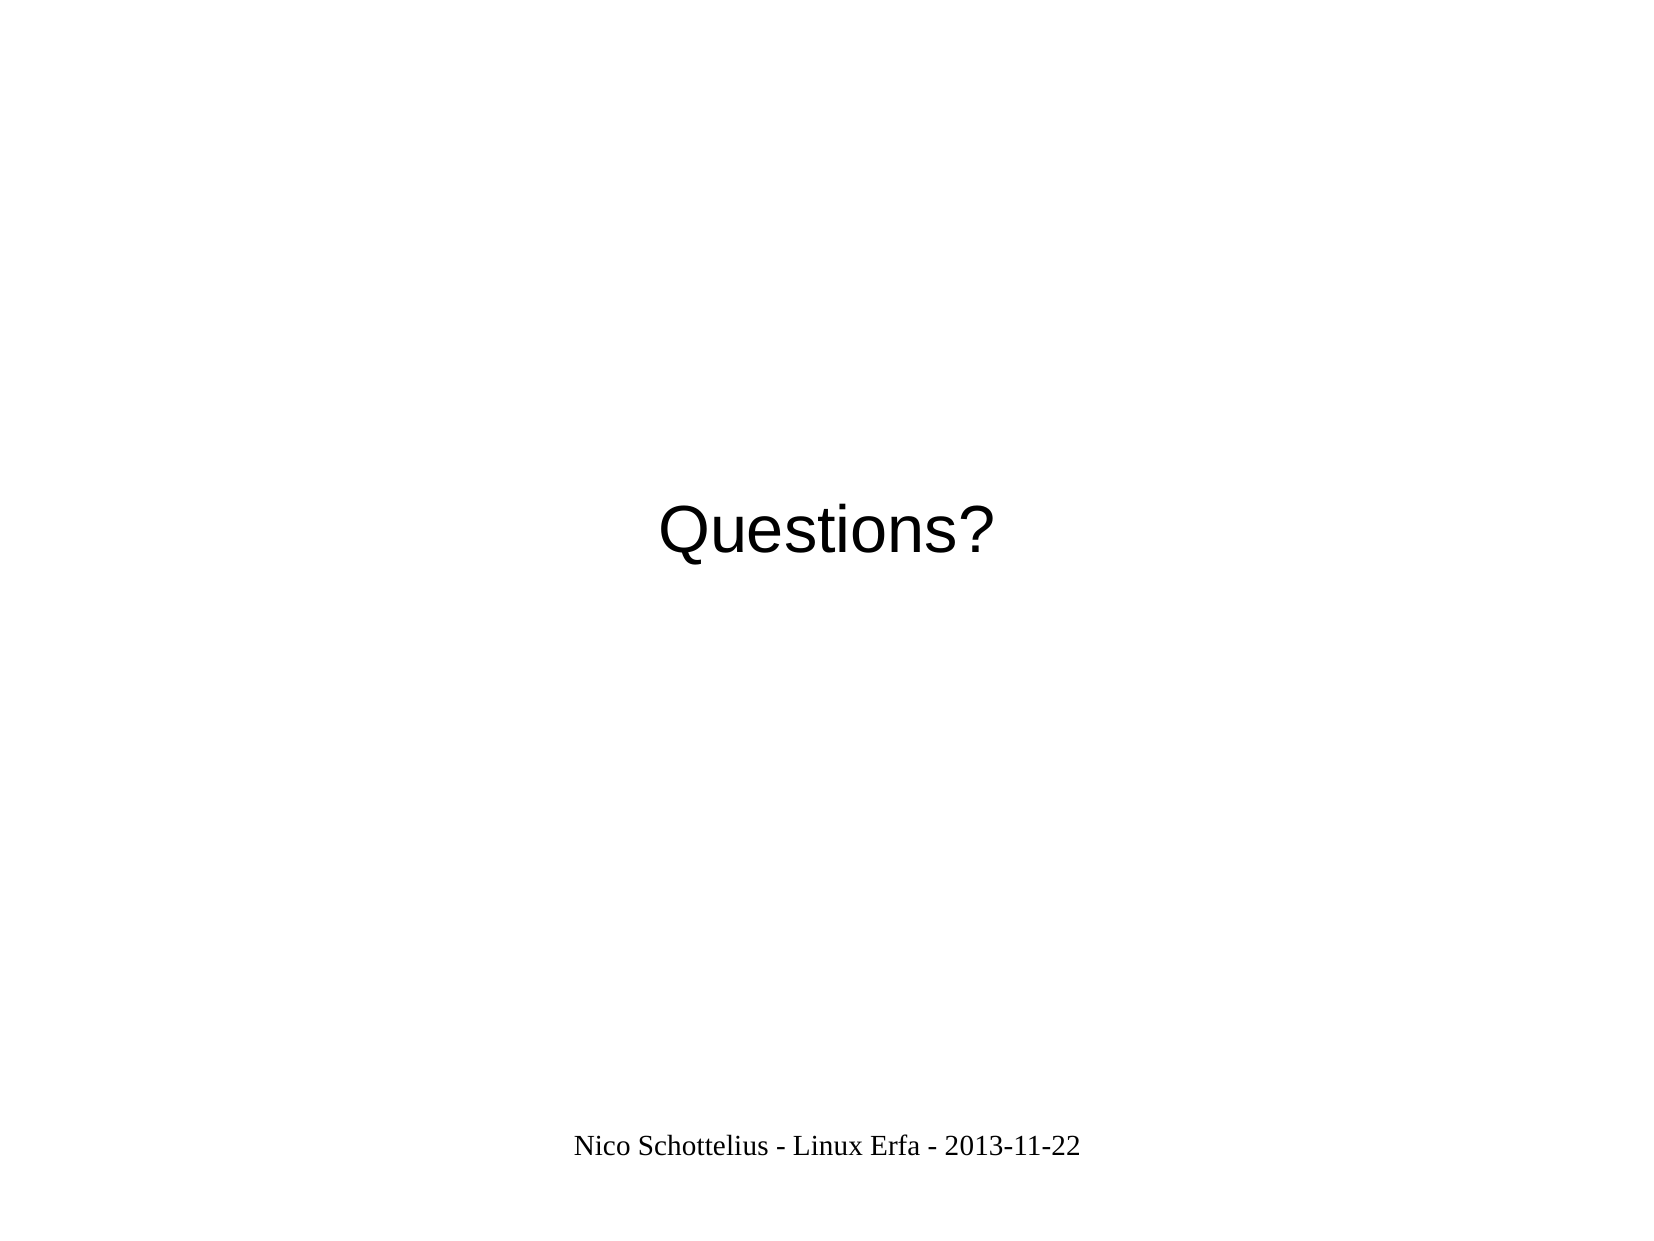

# Questions?
Nico Schottelius - Linux Erfa - 2013-11-22